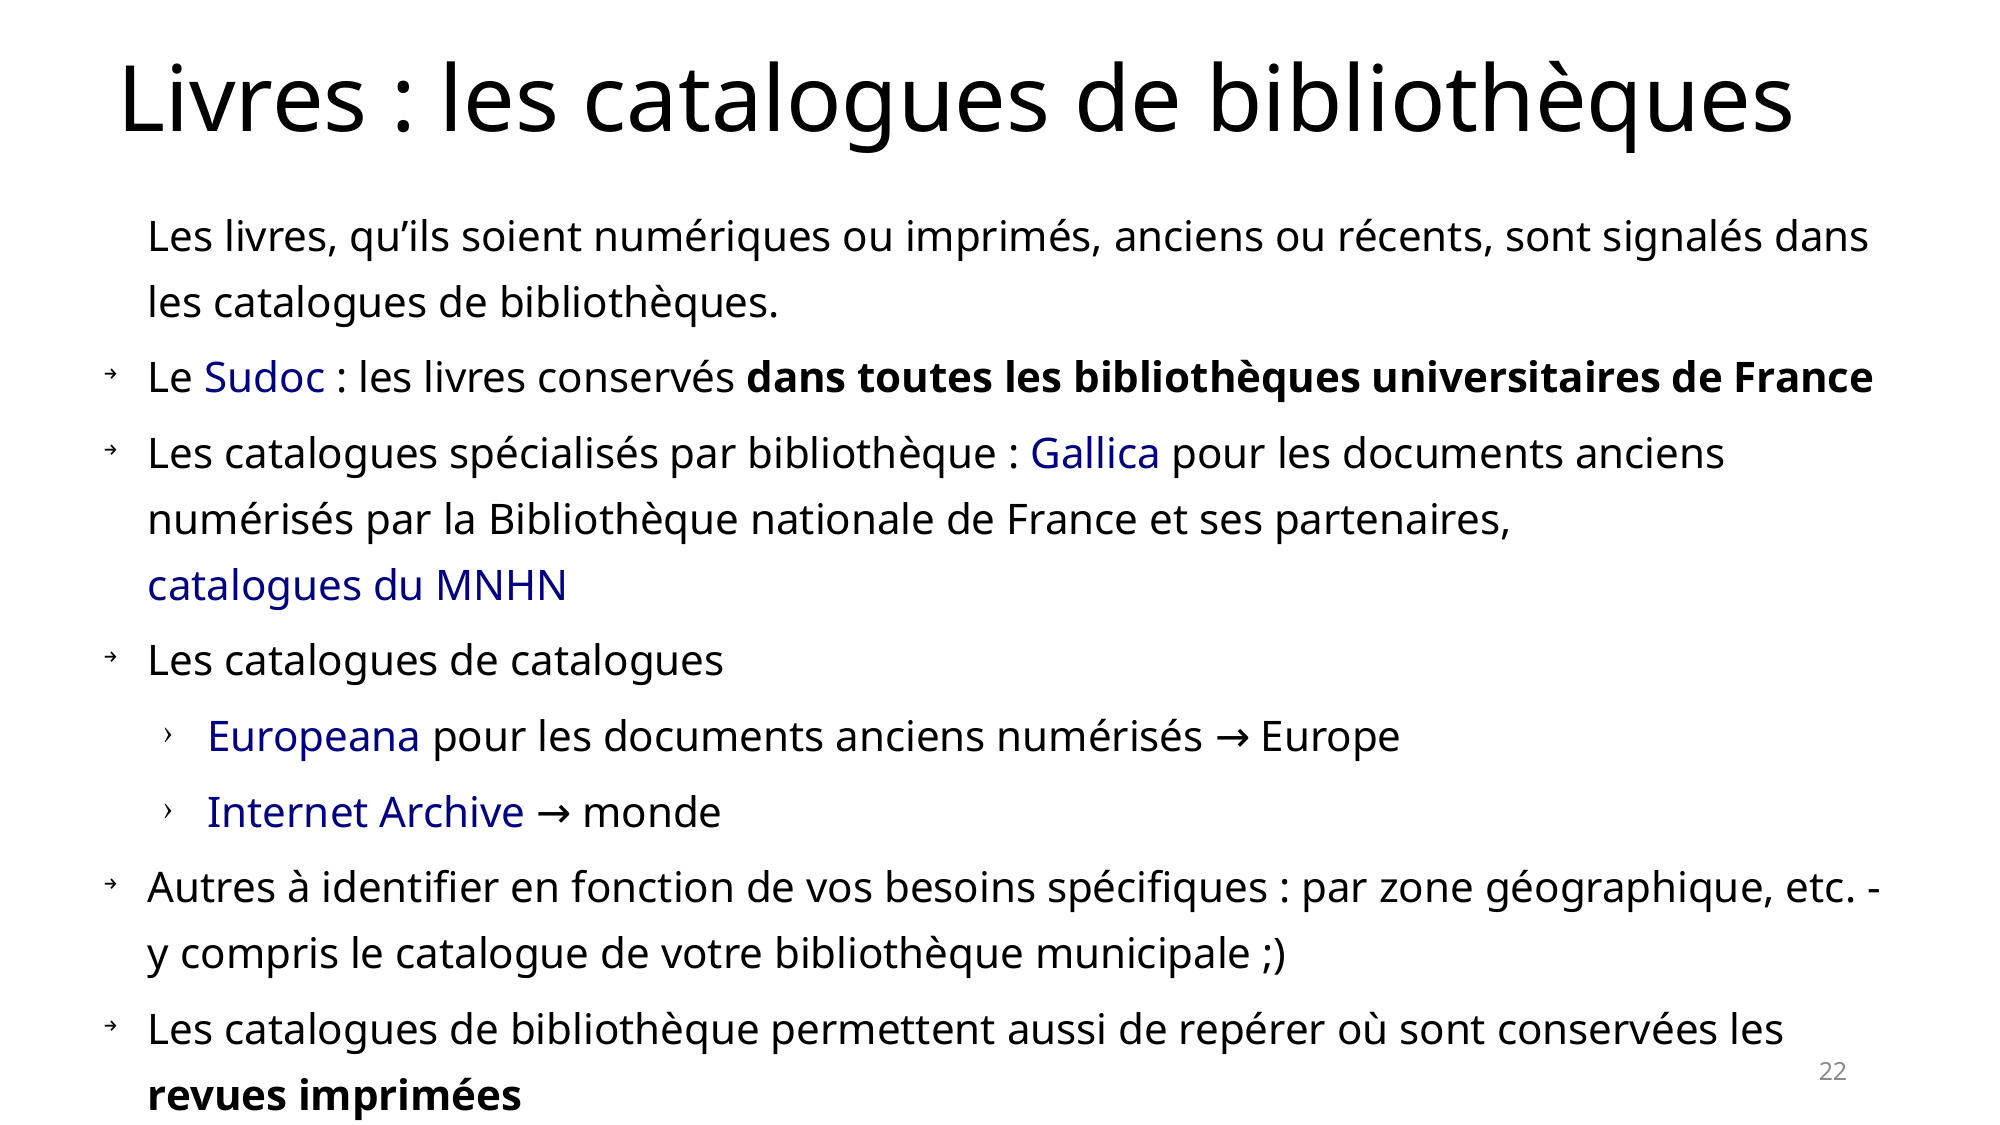

# Livres : les catalogues de bibliothèques
Les livres, qu’ils soient numériques ou imprimés, anciens ou récents, sont signalés dans les catalogues de bibliothèques.
Le Sudoc : les livres conservés dans toutes les bibliothèques universitaires de France
Les catalogues spécialisés par bibliothèque : Gallica pour les documents anciens numérisés par la Bibliothèque nationale de France et ses partenaires, catalogues du MNHN
Les catalogues de catalogues
Europeana pour les documents anciens numérisés → Europe
Internet Archive → monde
Autres à identifier en fonction de vos besoins spécifiques : par zone géographique, etc. - y compris le catalogue de votre bibliothèque municipale ;)
Les catalogues de bibliothèque permettent aussi de repérer où sont conservées les revues imprimées
22